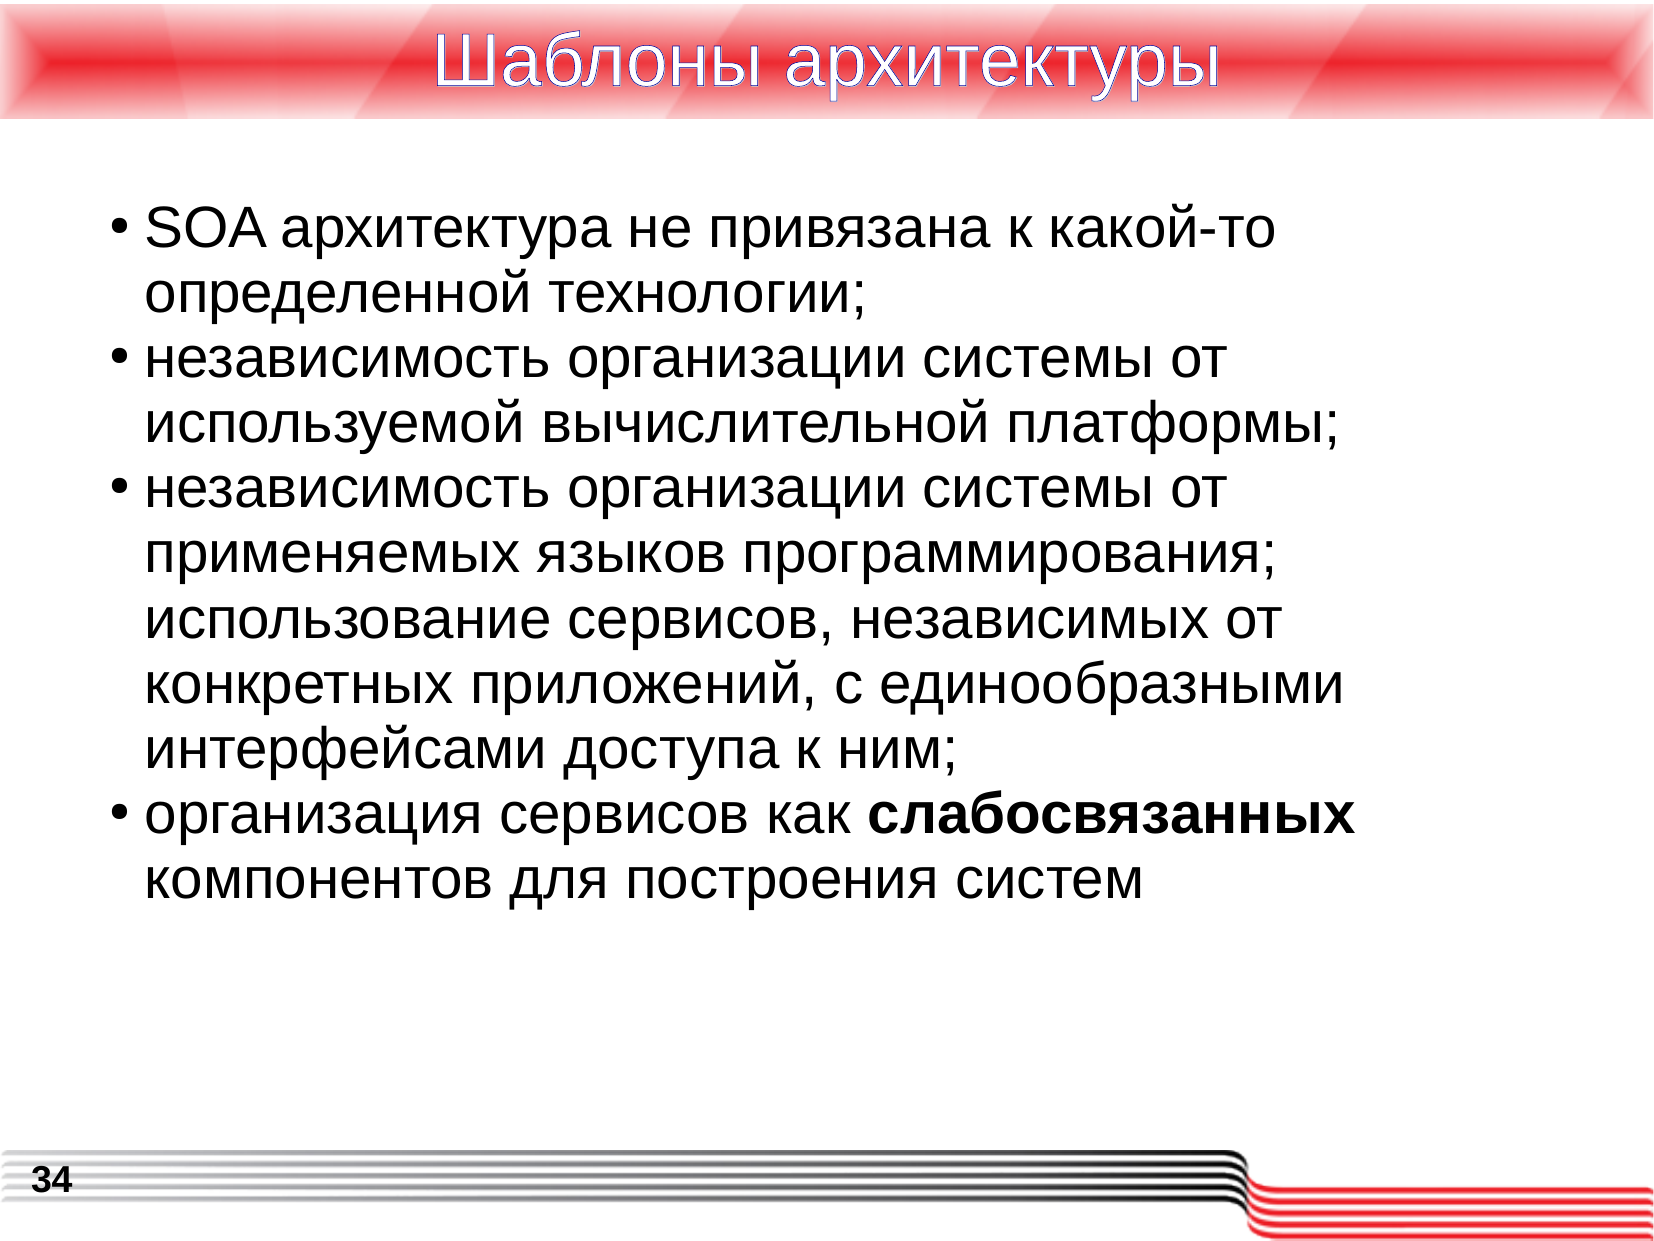

# Шаблоны архитектуры
SOA архитектура не привязана к какой-то определенной технологии;
независимость организации системы от используемой вычислительной платформы;
независимость организации системы от
применяемых языков программирования; использование сервисов, независимых от конкретных приложений, с единообразными интерфейсами доступа к ним;
организация сервисов как слабосвязанных компонентов для построения систем
34